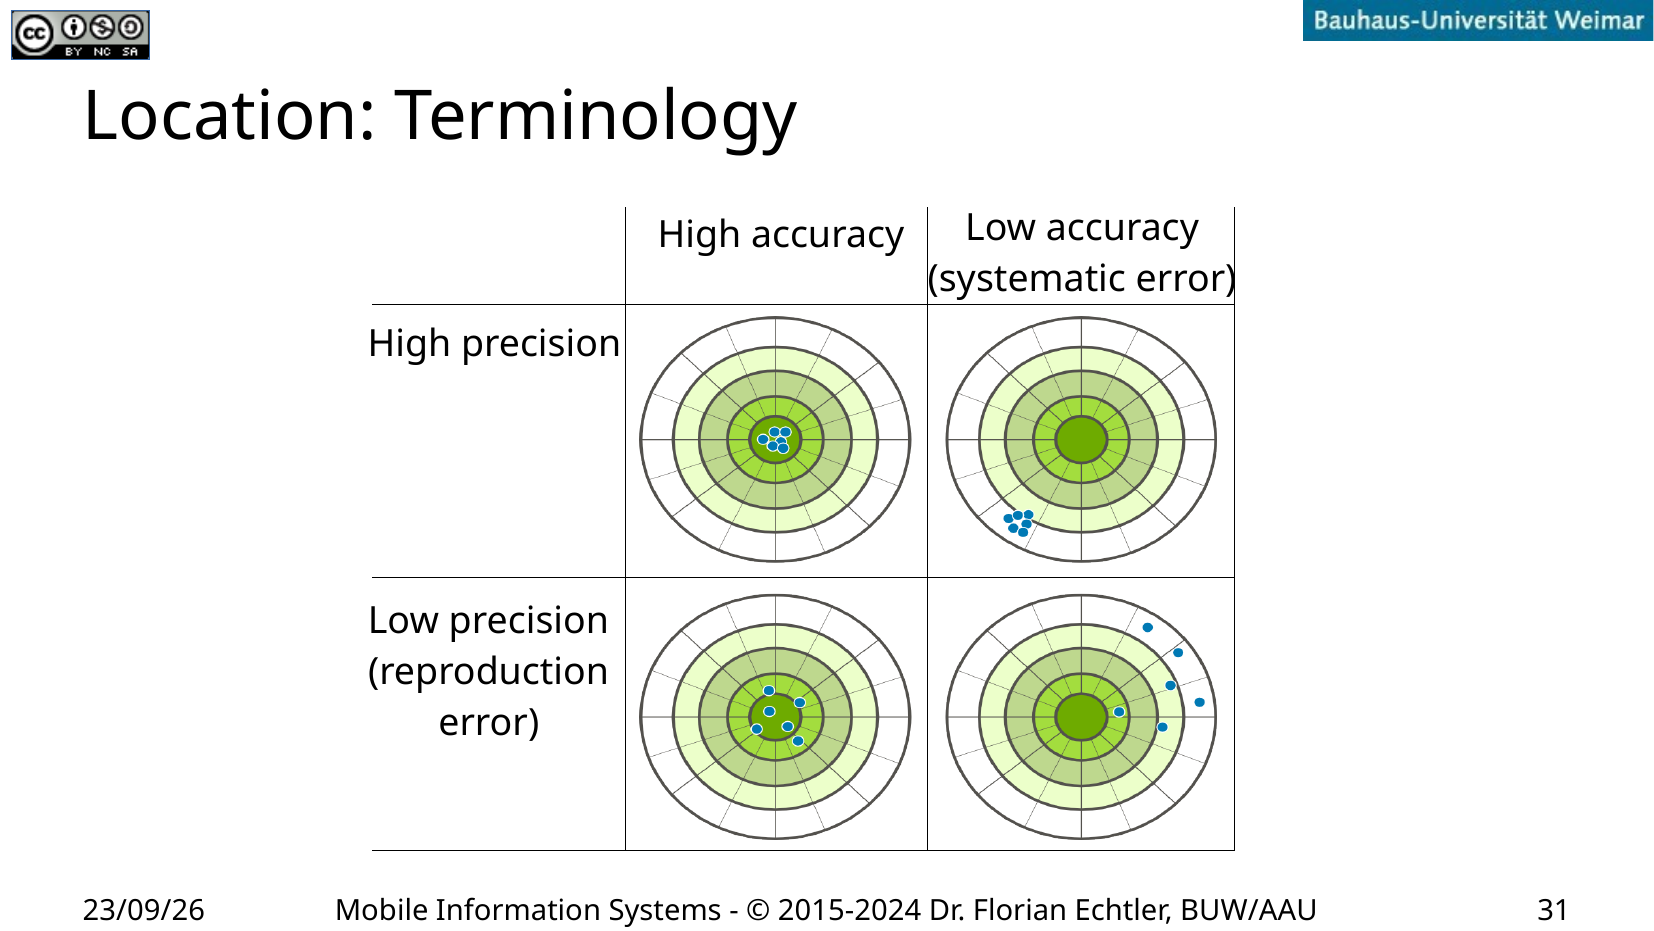

# Location: Terminology
Low accuracy (systematic error)
High accuracy
High precision
Low precision (reproduction error)
Mobile Information Systems - © 2015-2024 Dr. Florian Echtler, BUW/AAU
31